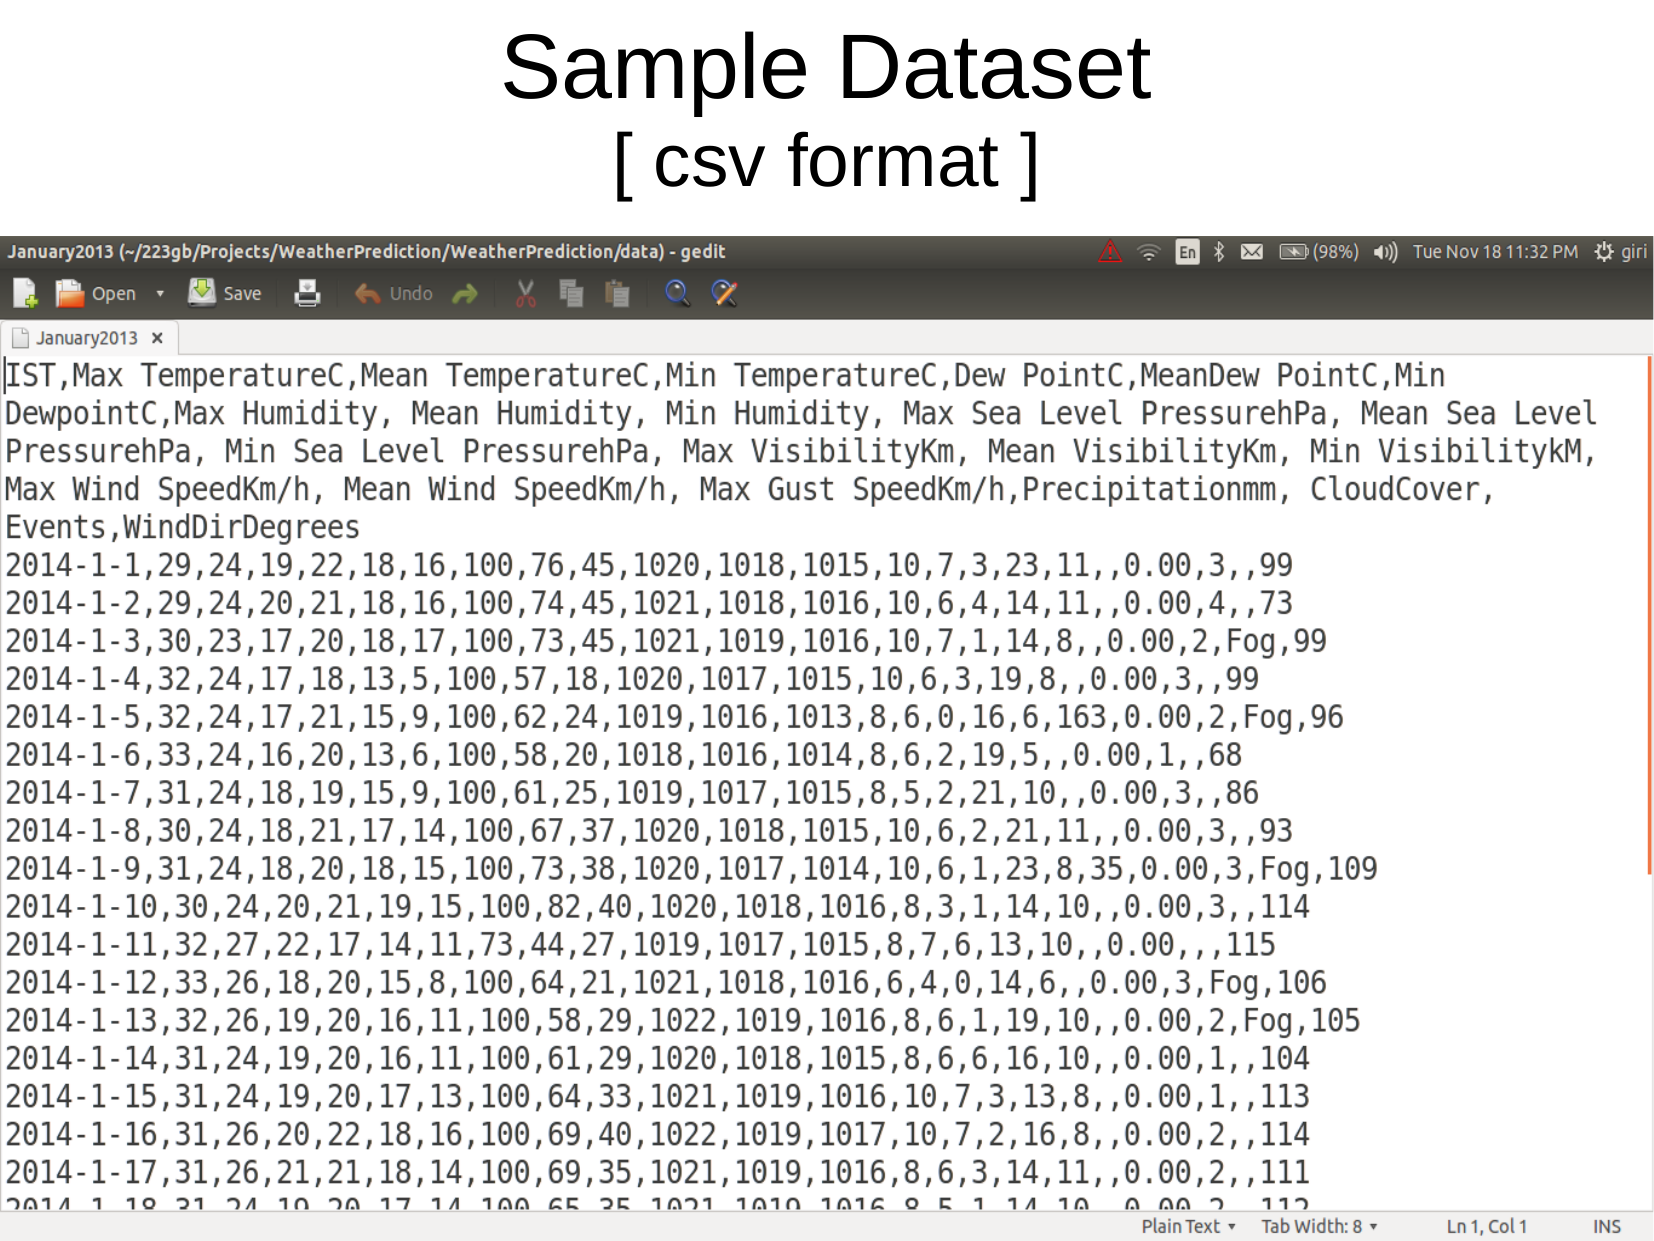

# Sample Dataset [ csv format ]